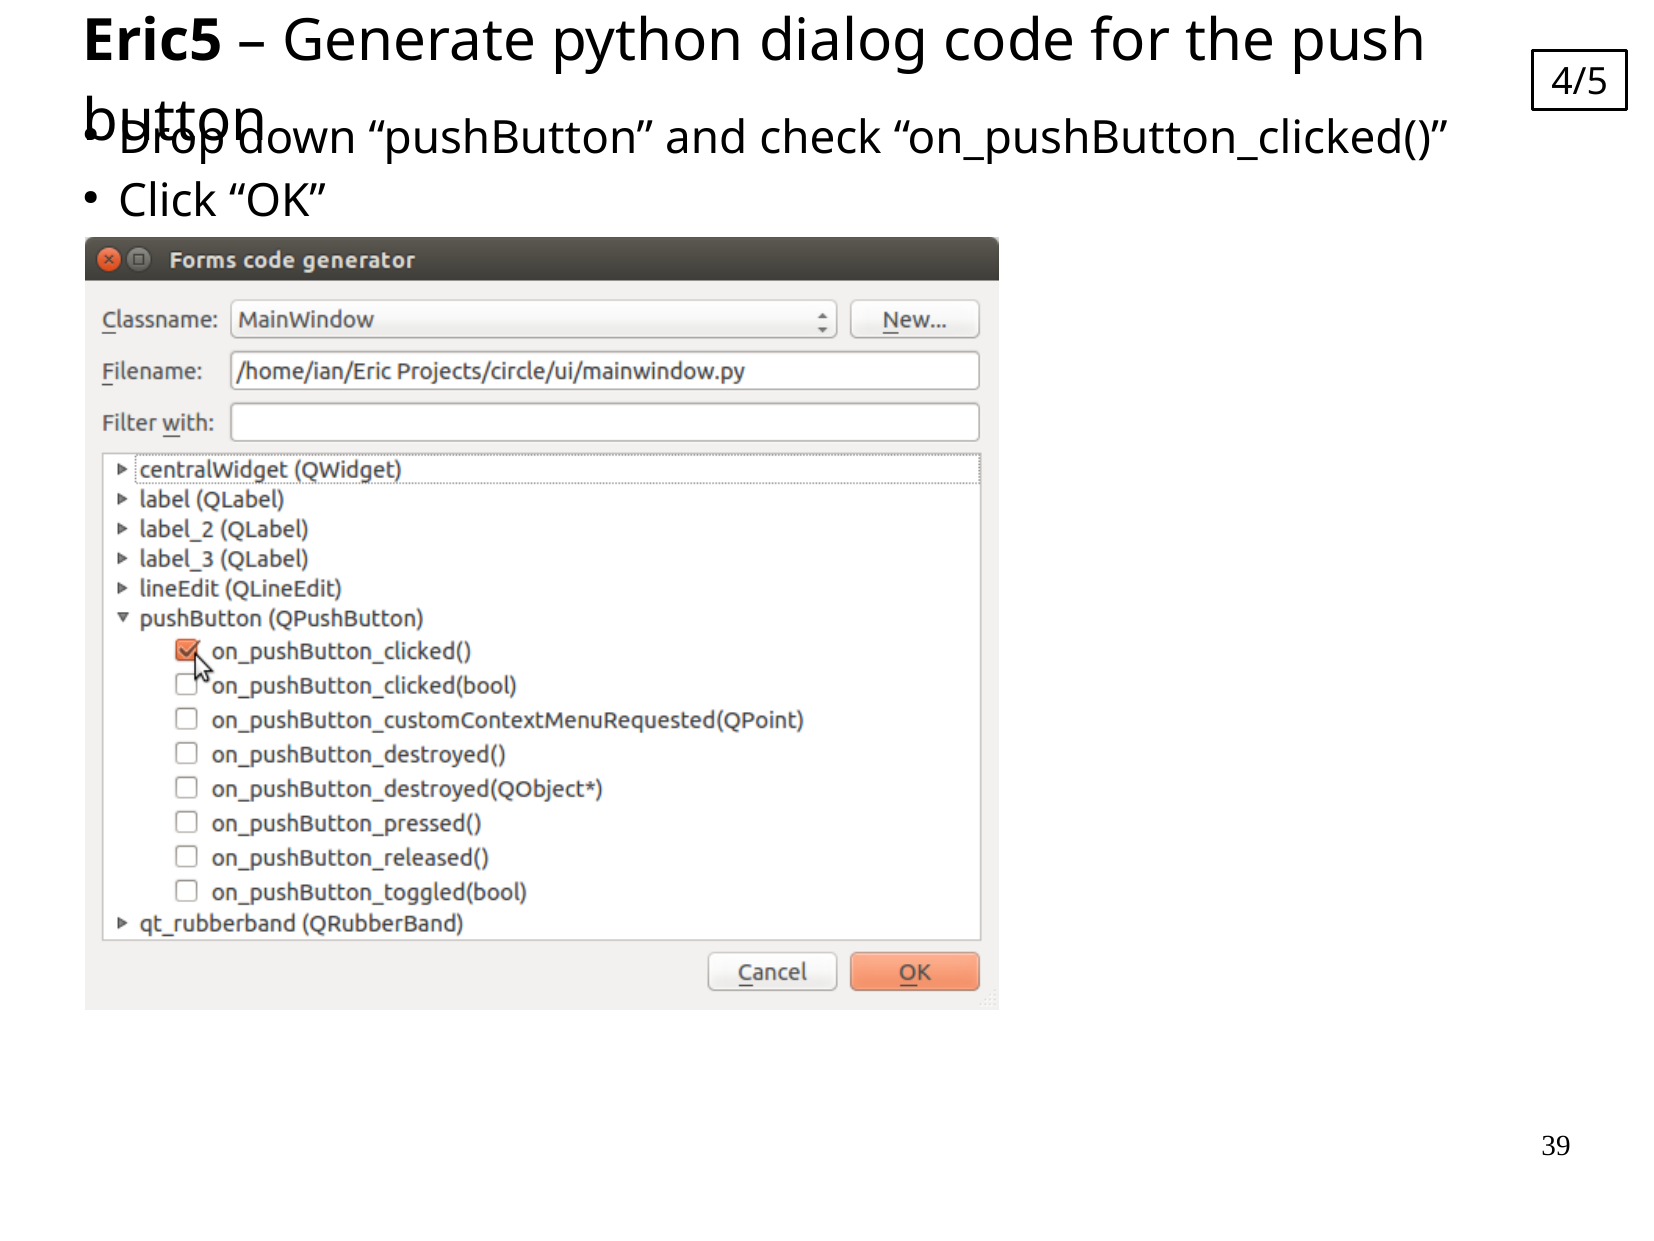

# Eric5 – Generate python dialog code for the push button
4/5
Drop down “pushButton” and check “on_pushButton_clicked()”
Click “OK”
39